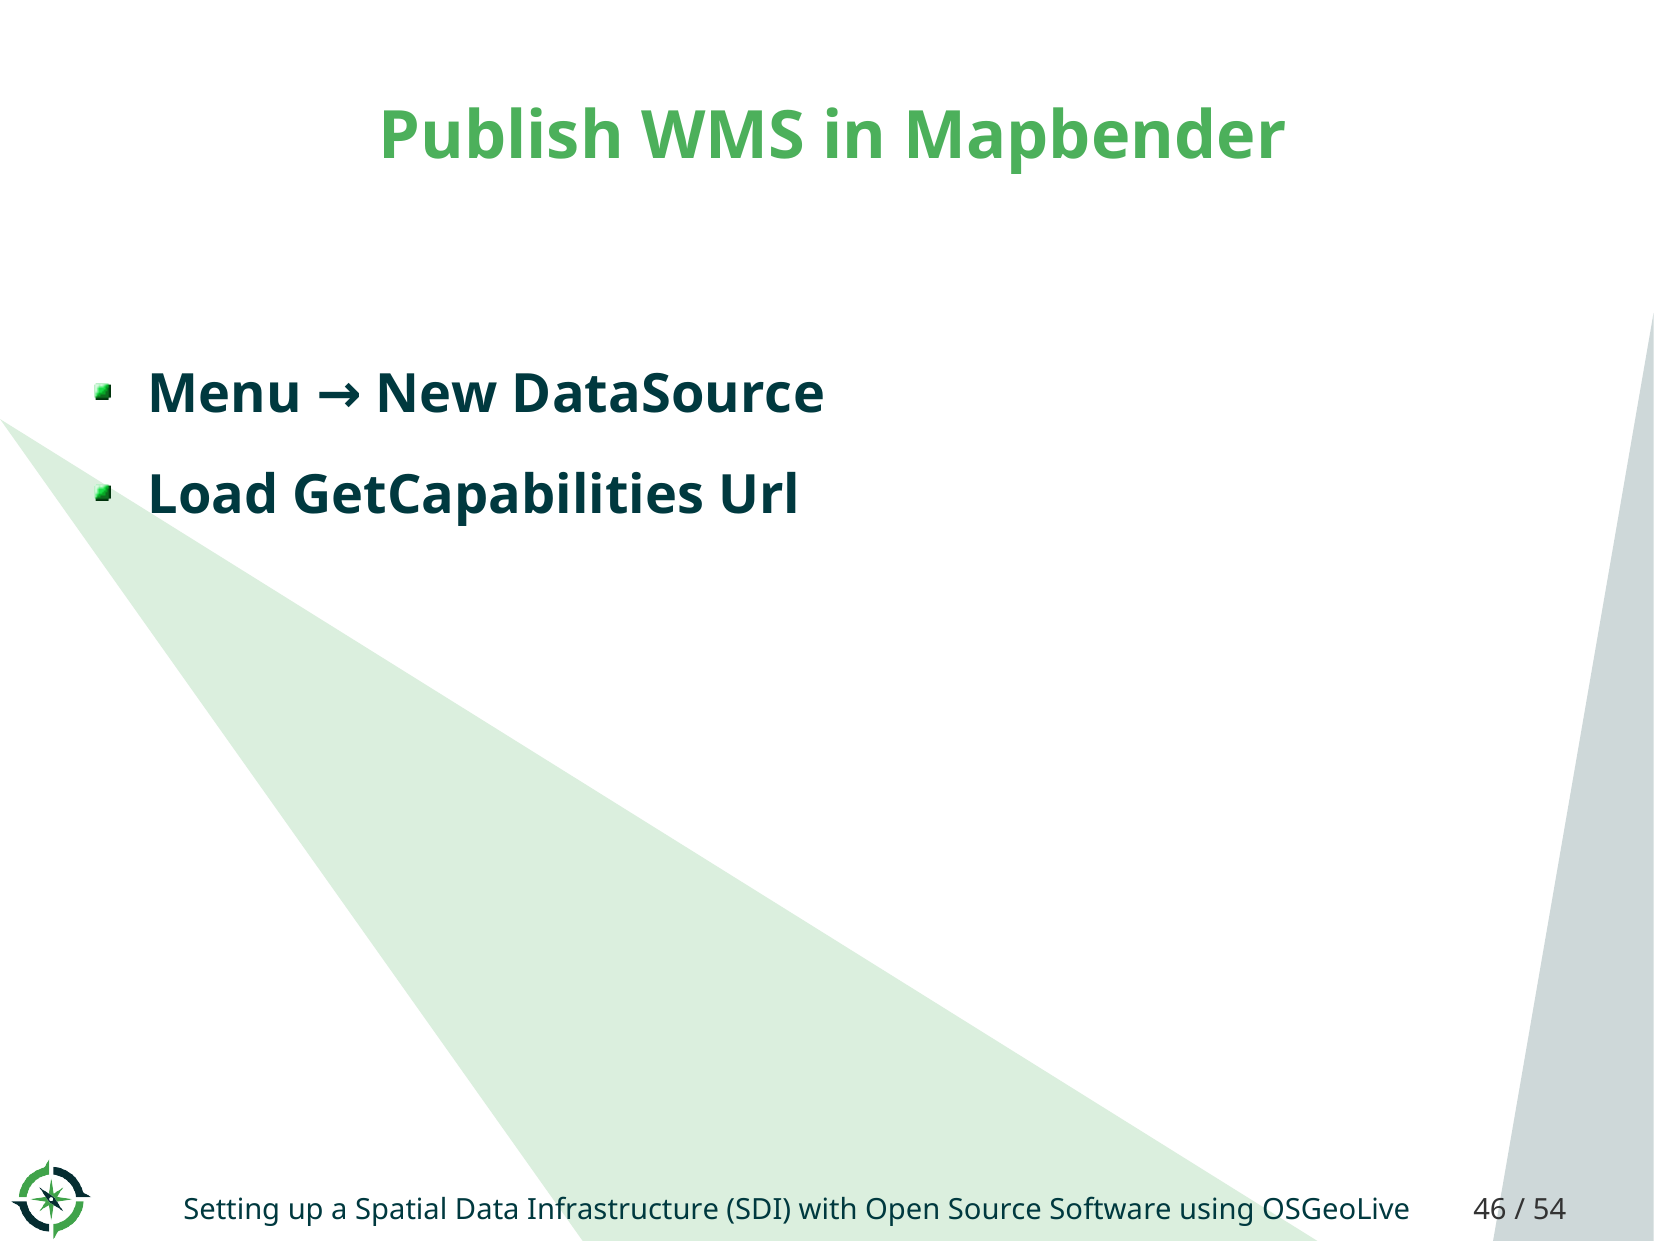

# Publish WMS in Mapbender
Menu → New DataSource
Load GetCapabilities Url